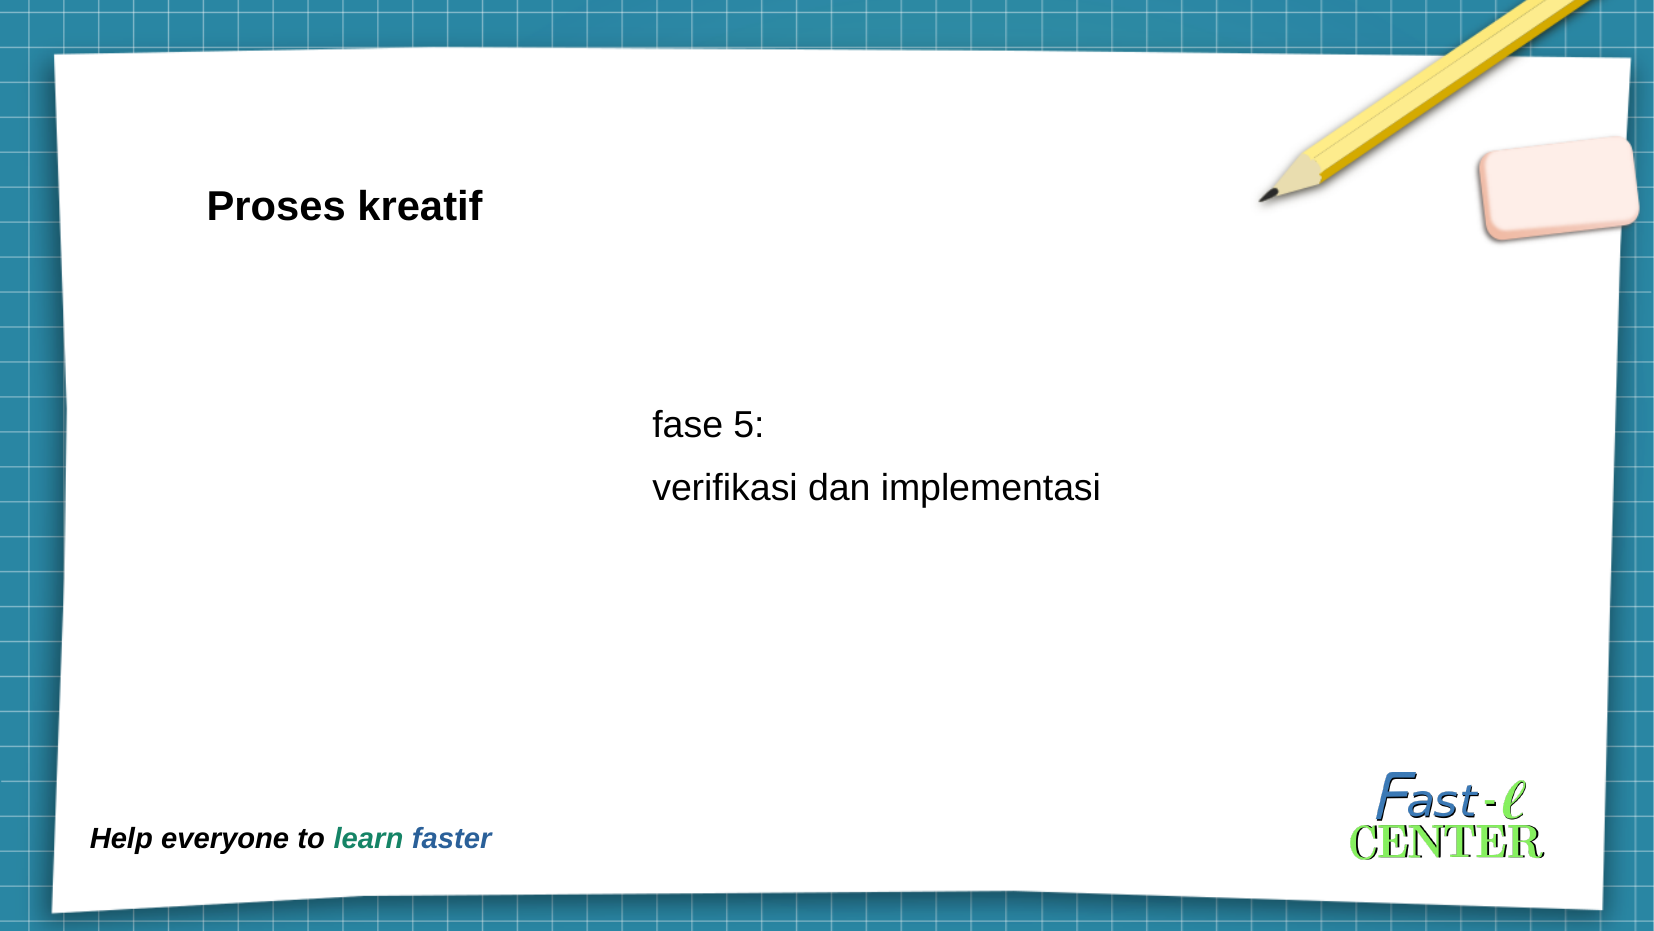

Proses kreatif
fase 5:
verifikasi dan implementasi
Help everyone to learn faster